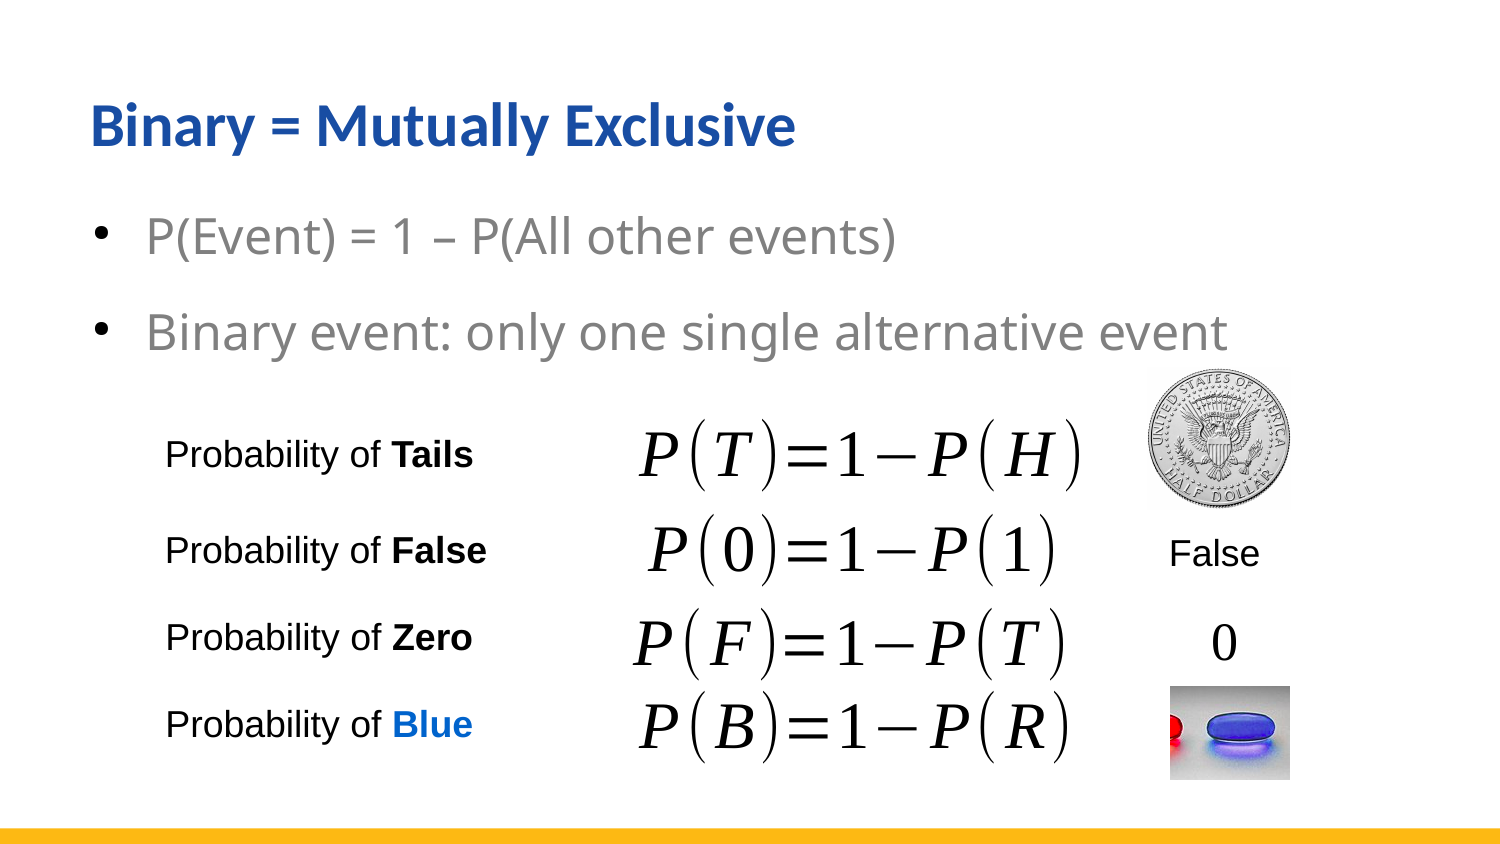

# Binary = Mutually Exclusive
P(Event) = 1 – P(All other events)
Binary event: only one single alternative event
Probability of Tails
Probability of False
False
Probability of Zero
0
Probability of Blue